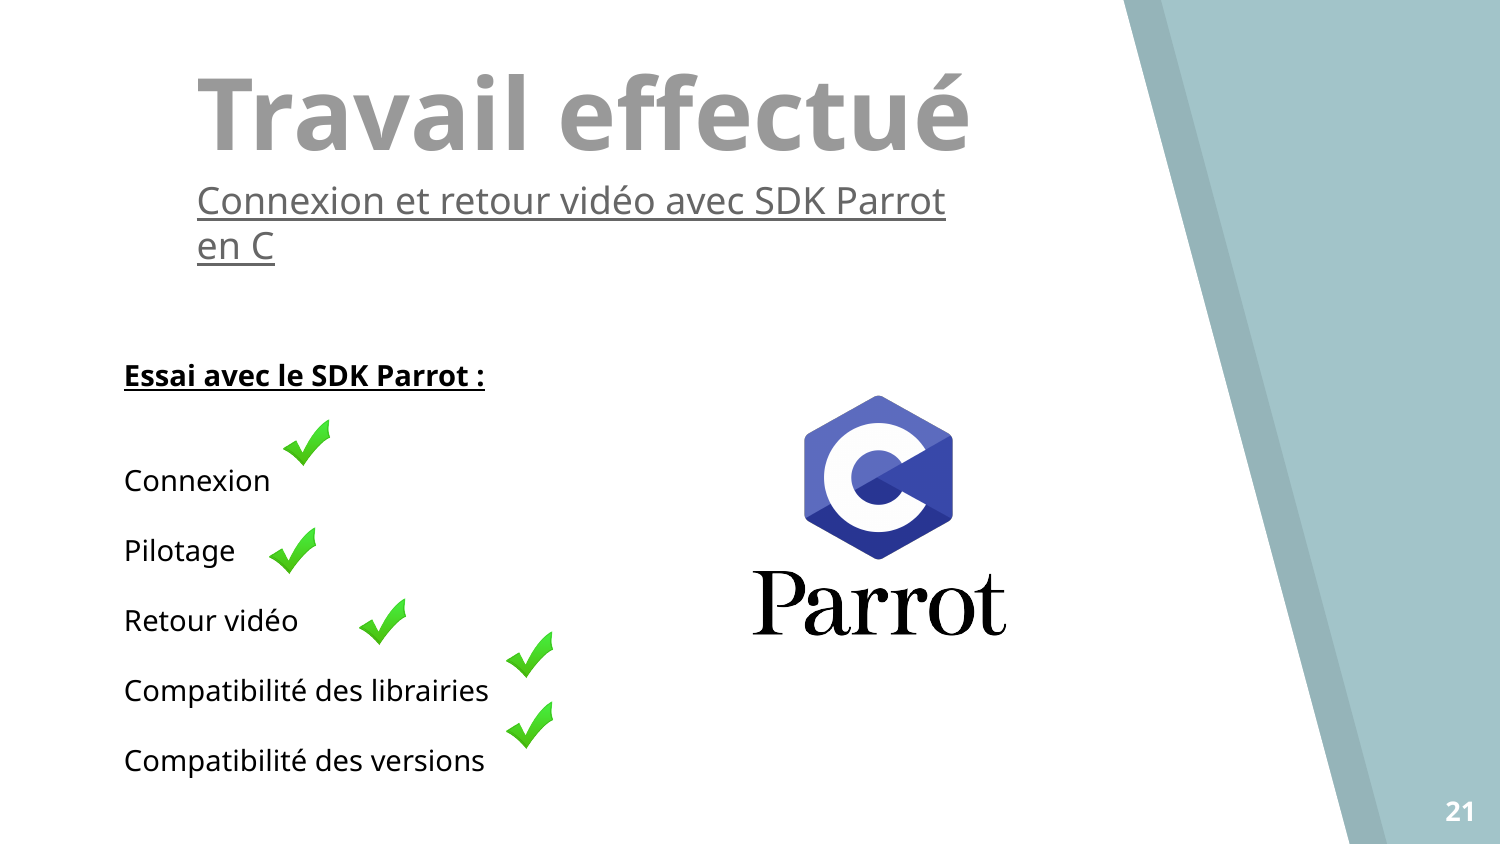

# Travail effectué
Connexion et retour vidéo avec SDK Parrot en C
Essai avec le SDK Parrot :
Connexion
Pilotage
Retour vidéo
Compatibilité des librairies
Compatibilité des versions
21